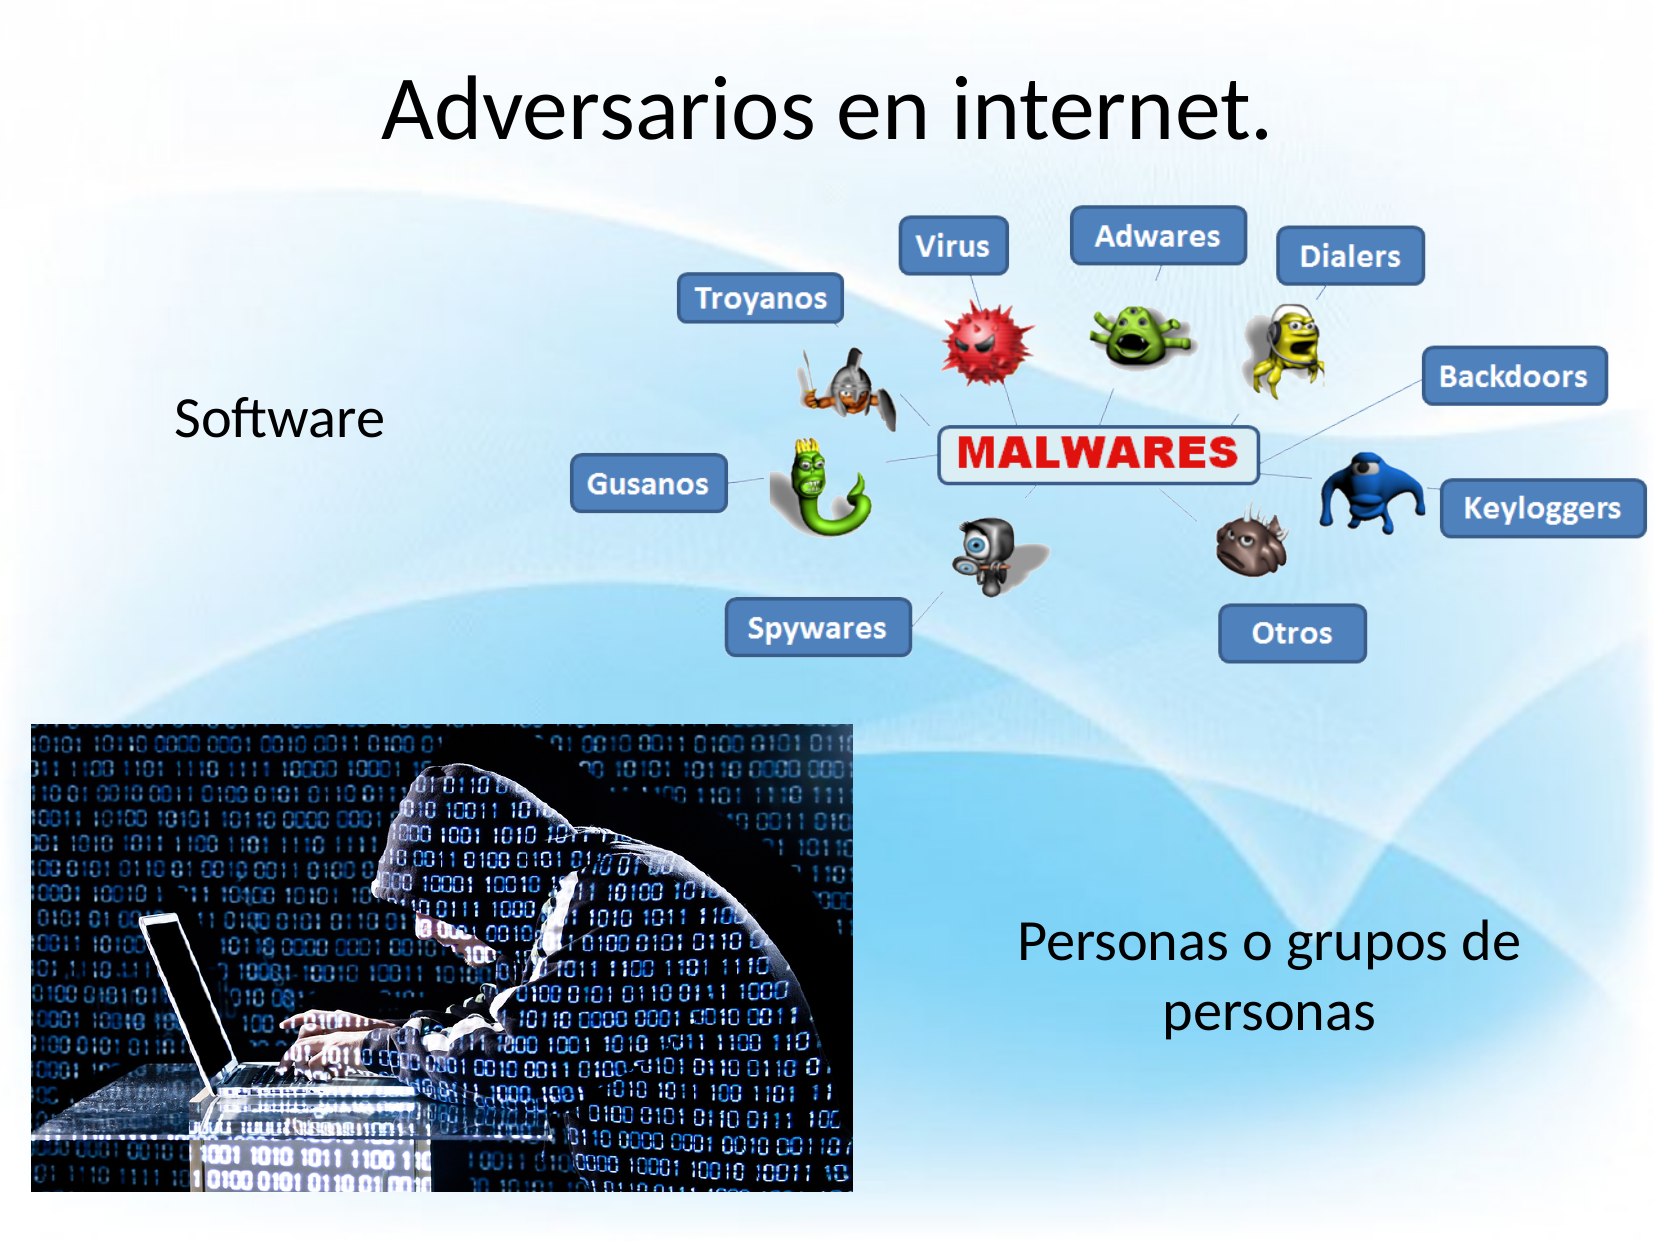

# Adversarios en internet.
Software
Personas o grupos de personas